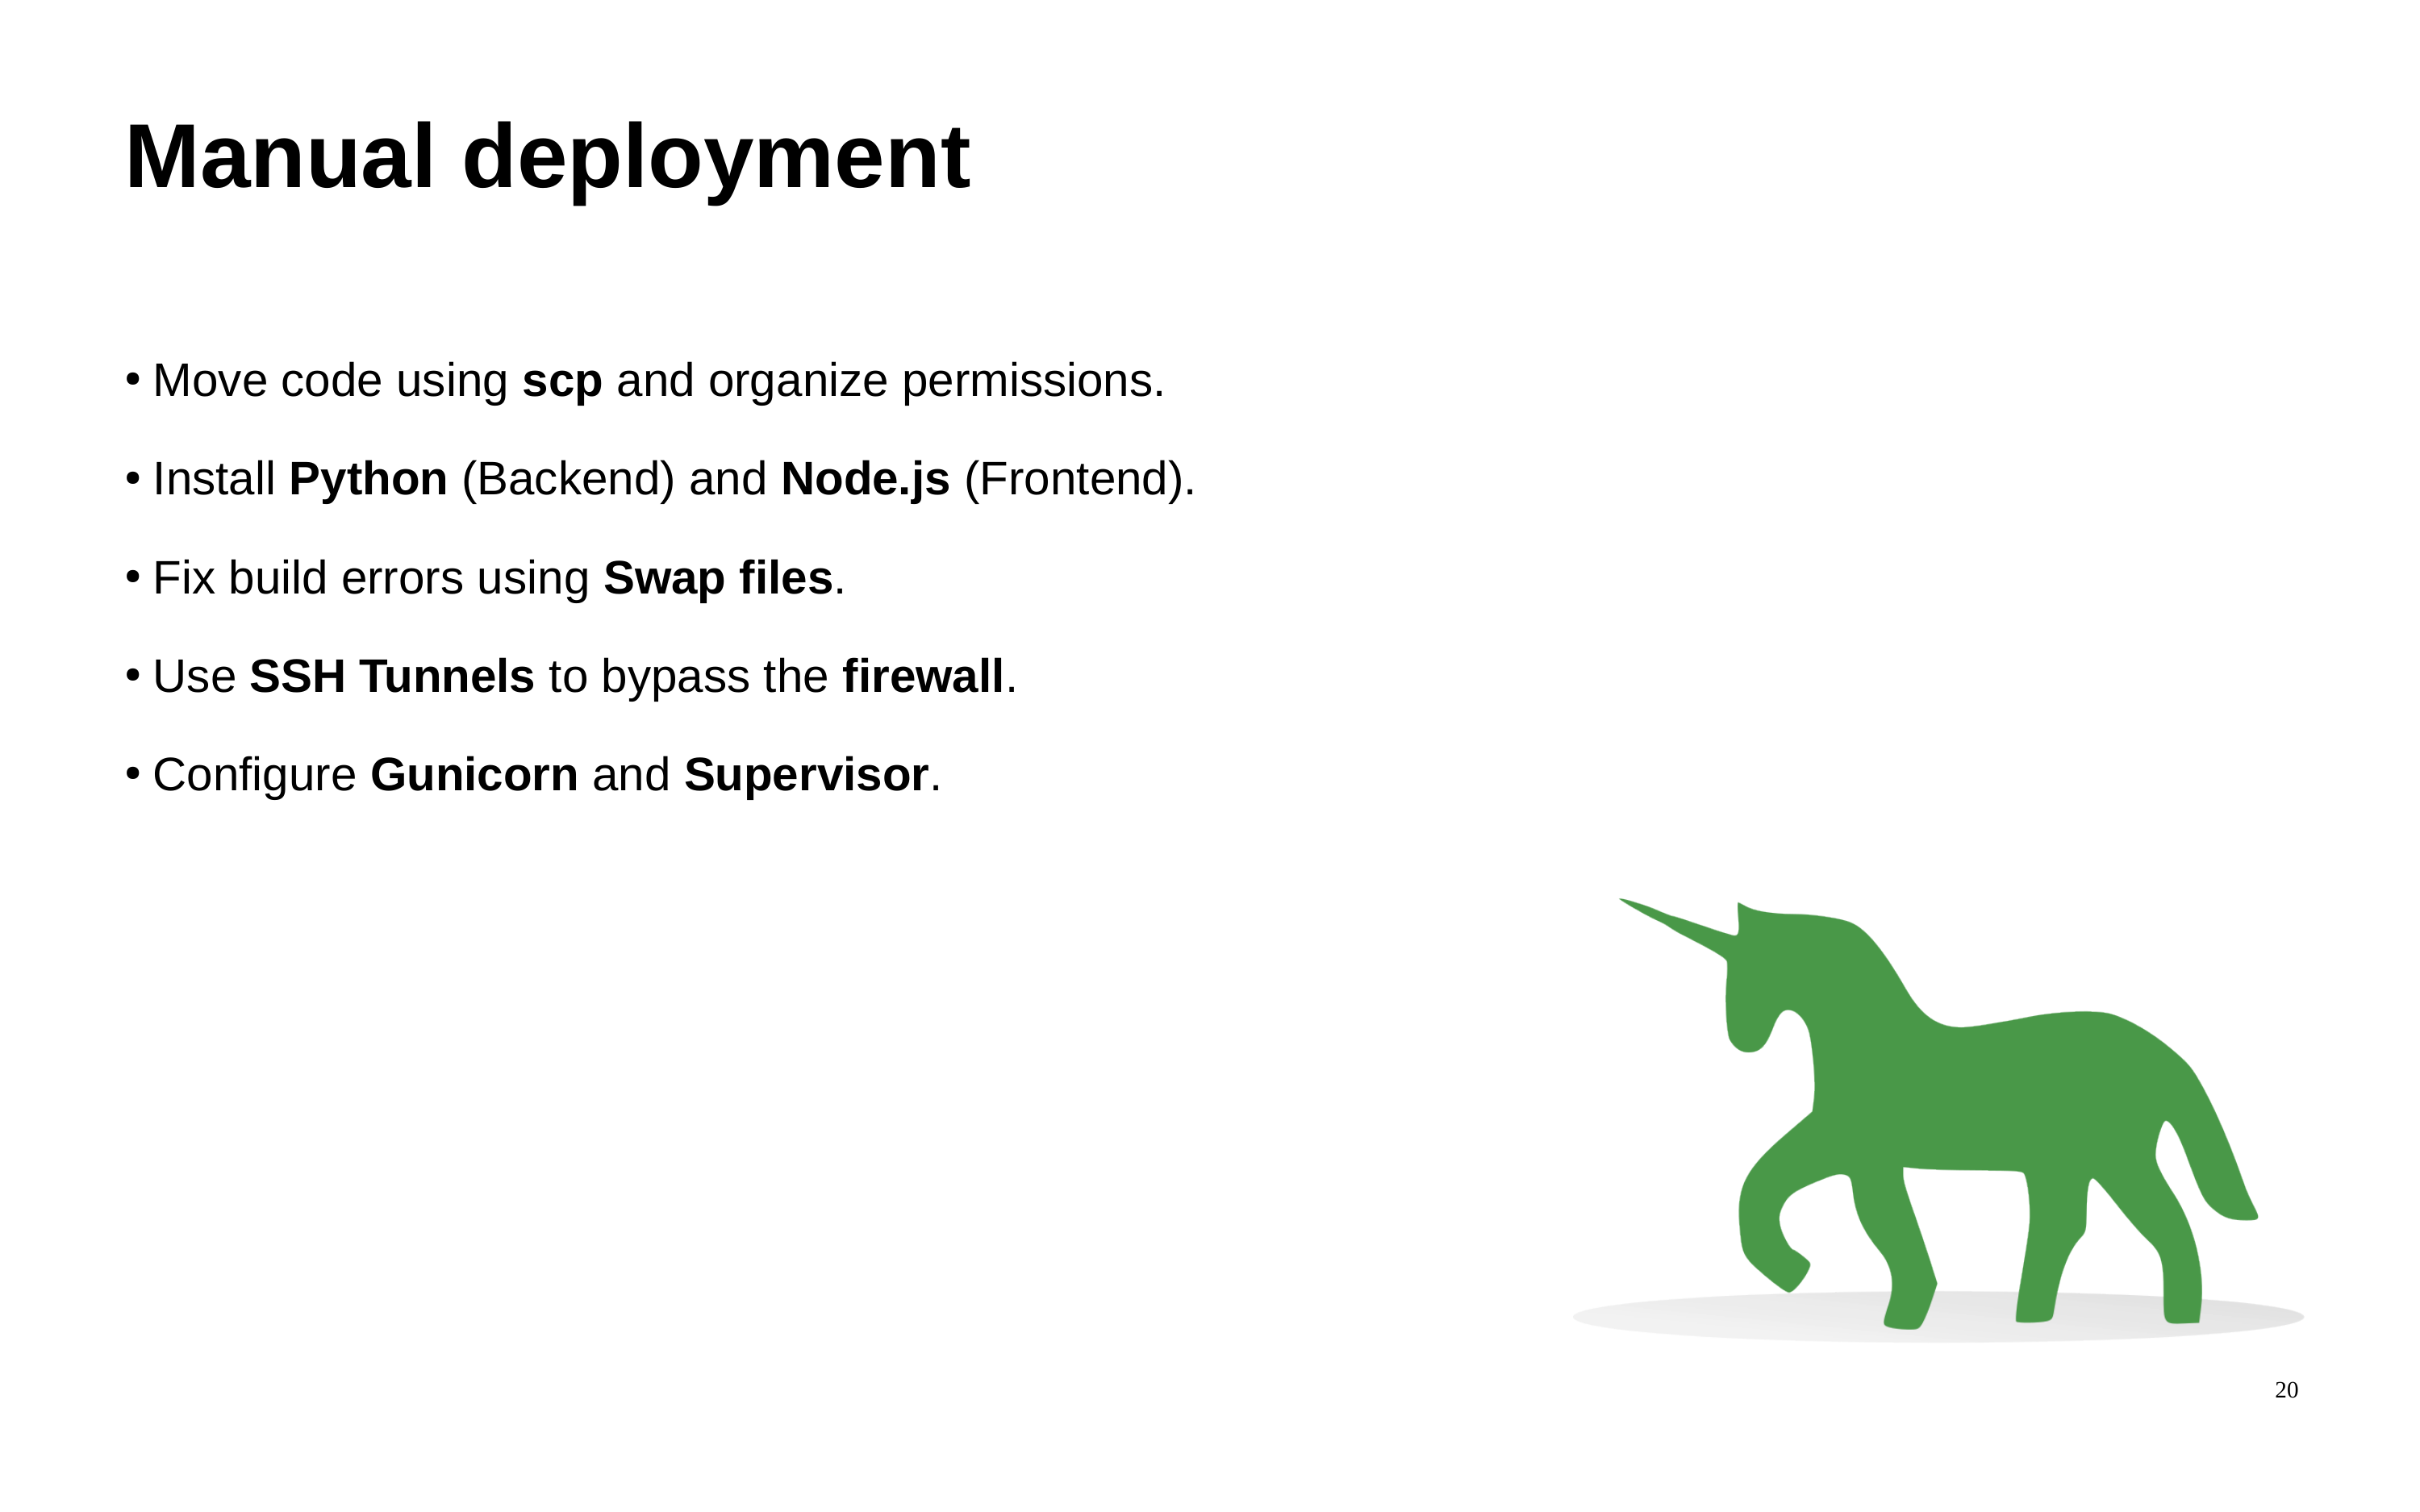

Manual deployment
Move code using scp and organize permissions.
Install Python (Backend) and Node.js (Frontend).
Fix build errors using Swap files.
Use SSH Tunnels to bypass the firewall.
Configure Gunicorn and Supervisor.
20